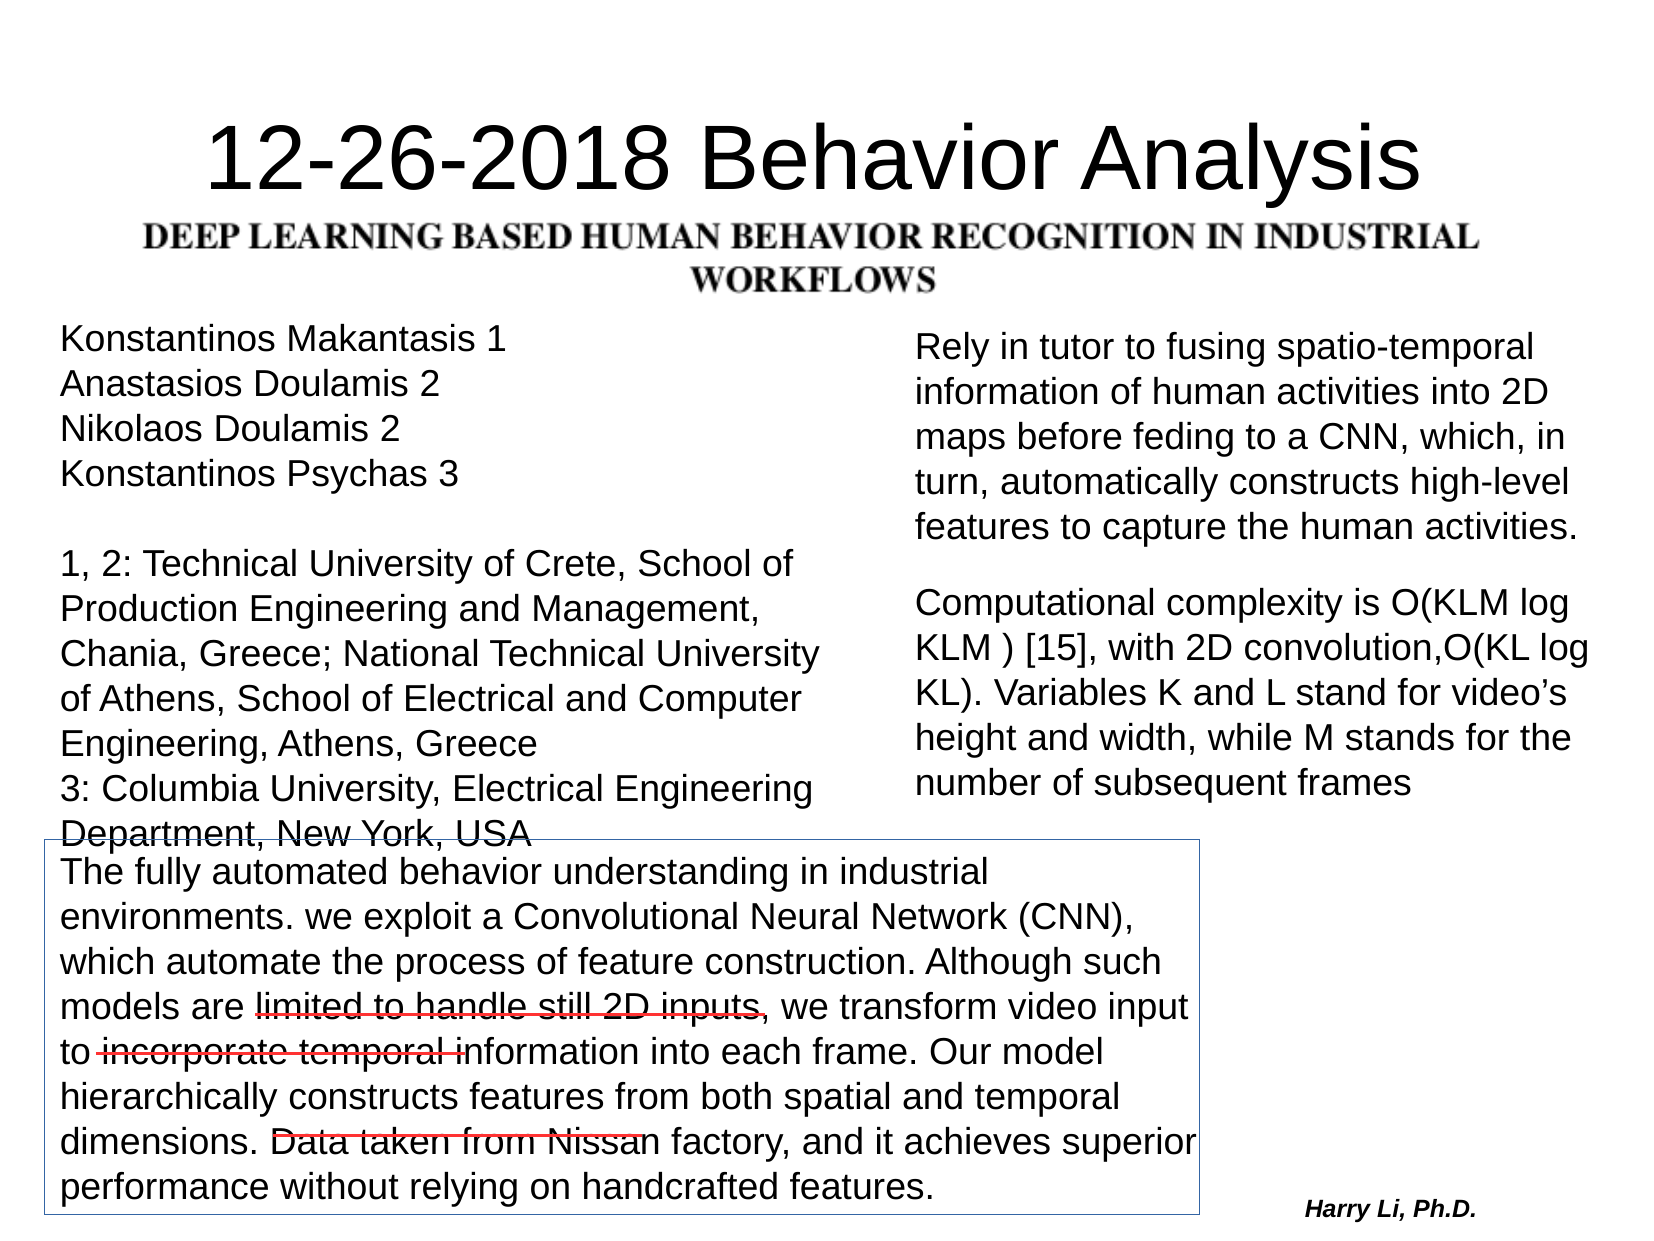

12-26-2018 Behavior Analysis
Konstantinos Makantasis 1
Anastasios Doulamis 2
Nikolaos Doulamis 2
Konstantinos Psychas 3
1, 2: Technical University of Crete, School of Production Engineering and Management, Chania, Greece; National Technical University of Athens, School of Electrical and Computer Engineering, Athens, Greece
3: Columbia University, Electrical Engineering Department, New York, USA
Rely in tutor to fusing spatio-temporal information of human activities into 2D maps before feding to a CNN, which, in turn, automatically constructs high-level features to capture the human activities.
Computational complexity is O(KLM log KLM ) [15], with 2D convolution,O(KL log KL). Variables K and L stand for video’s height and width, while M stands for the number of subsequent frames
The fully automated behavior understanding in industrial environments. we exploit a Convolutional Neural Network (CNN), which automate the process of feature construction. Although such models are limited to handle still 2D inputs, we transform video input to incorporate temporal information into each frame. Our model hierarchically constructs features from both spatial and temporal dimensions. Data taken from Nissan factory, and it achieves superior performance without relying on handcrafted features.
Harry Li, Ph.D.